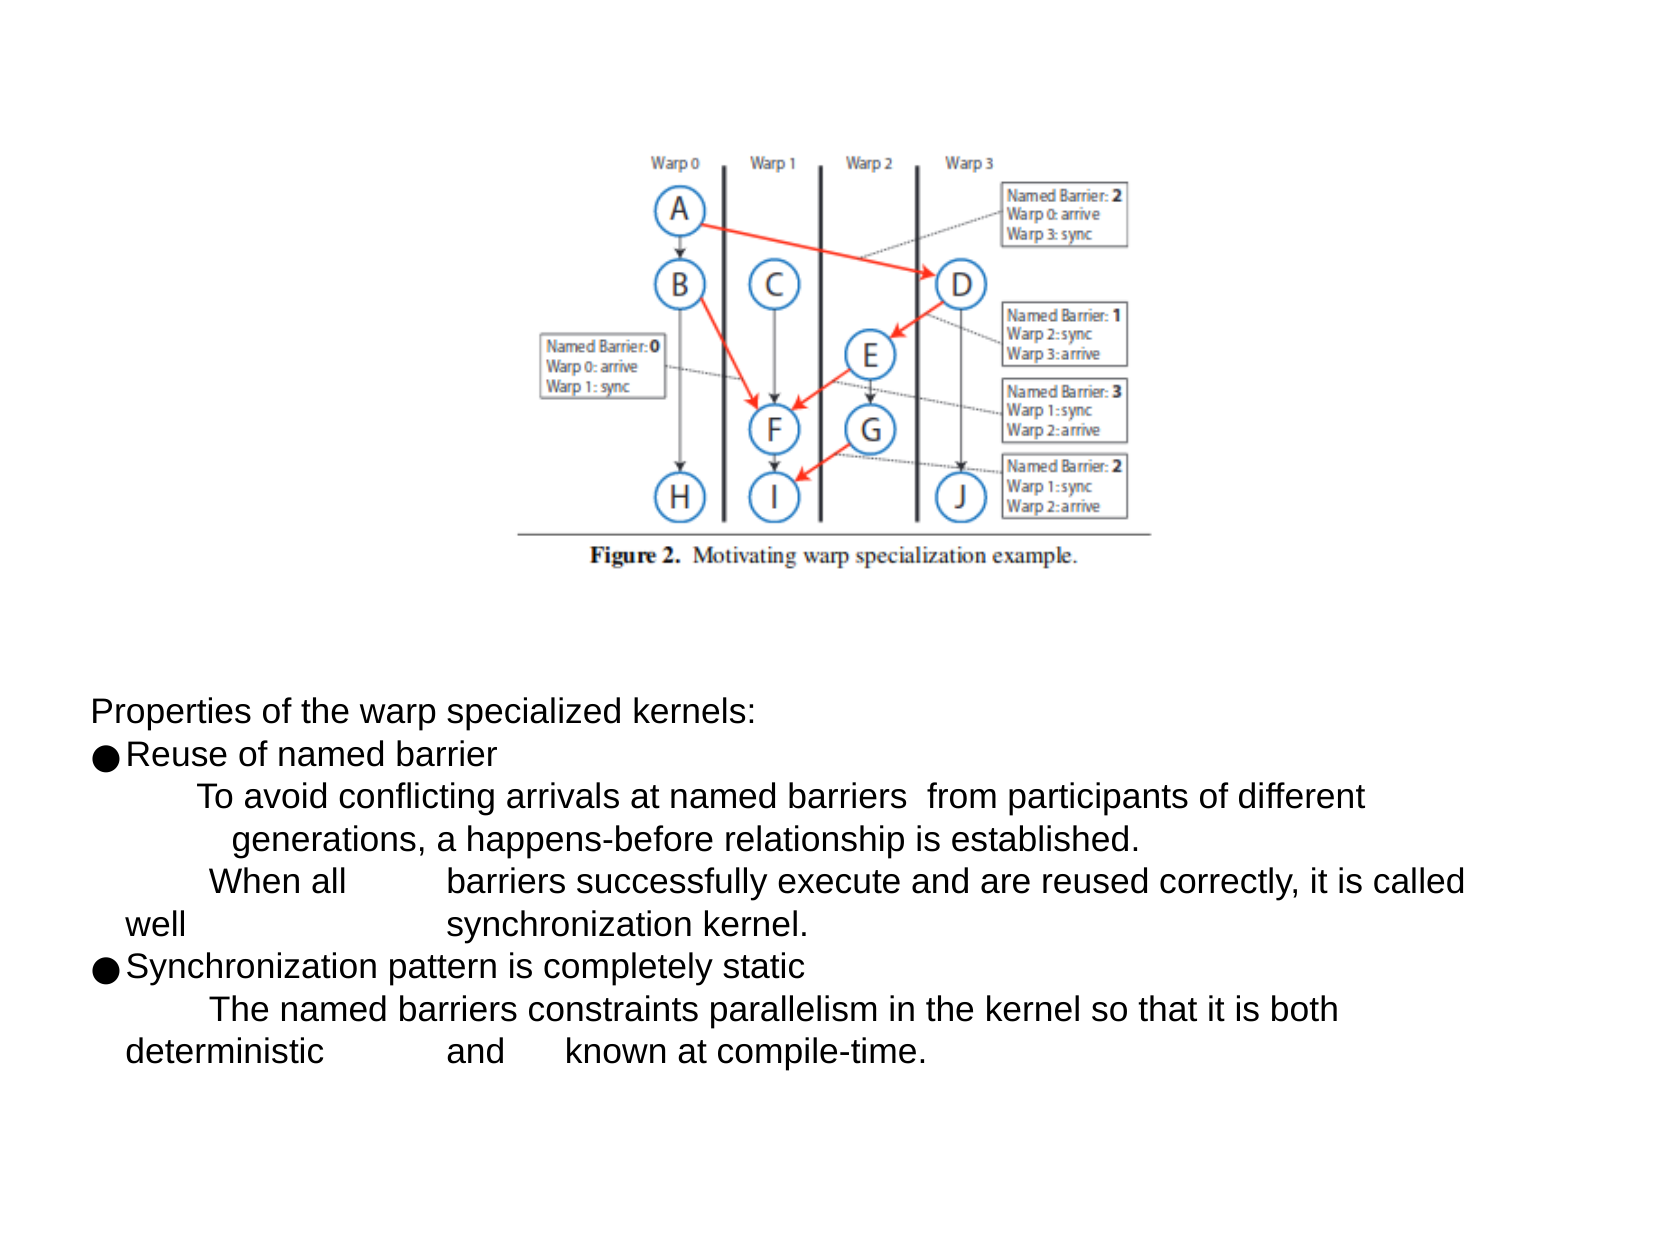

Properties of the warp specialized kernels:
Reuse of named barrier
To avoid conflicting arrivals at named barriers from participants of different generations, a happens-before relationship is established.
	When all 	barriers successfully execute and are reused correctly, it is called well 			synchronization kernel.
Synchronization pattern is completely static
	The named barriers constraints parallelism in the kernel so that it is both deterministic 	and 	known at compile-time.